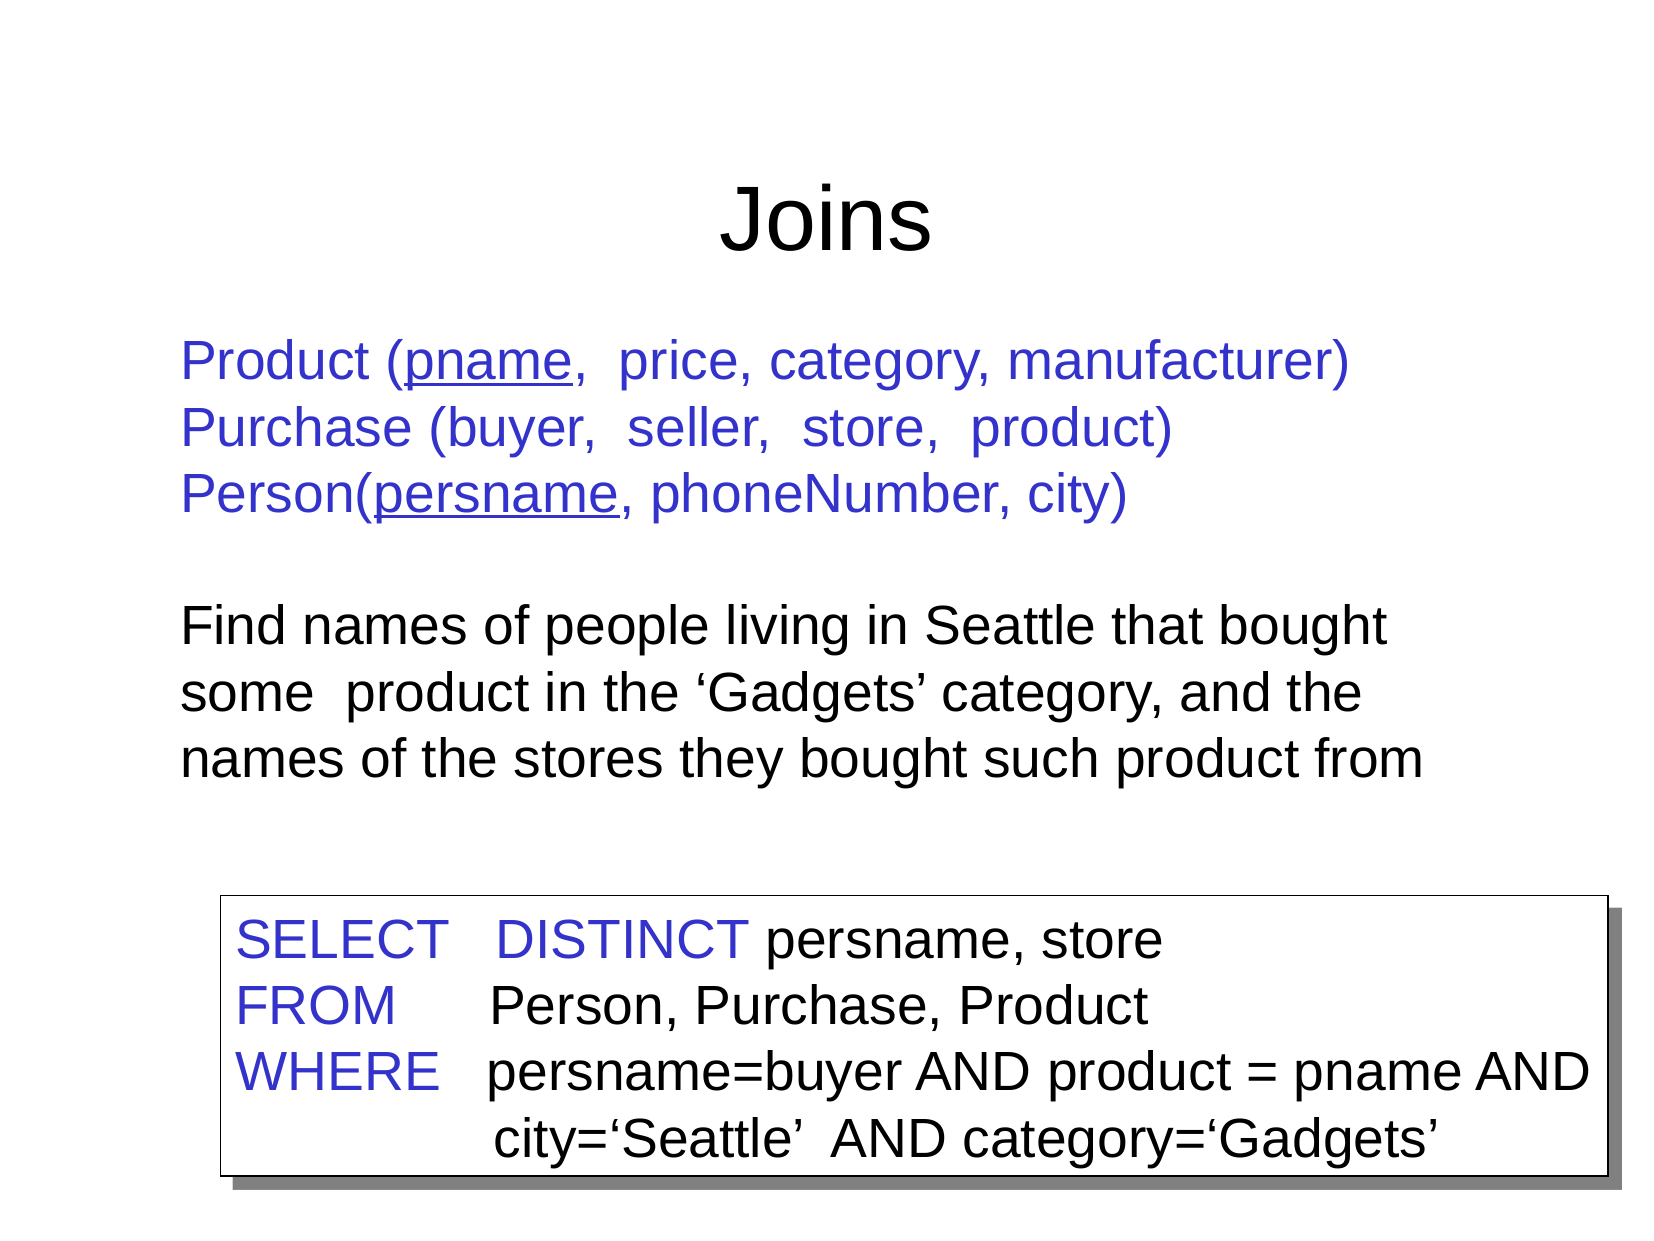

# Joins
Product (pname, price, category, manufacturer)
Purchase (buyer, seller, store, product)
Person(persname, phoneNumber, city)
Find names of people living in Seattle that bought some product in the ‘Gadgets’ category, and the names of the stores they bought such product from
SELECT DISTINCT persname, store
FROM Person, Purchase, Product
WHERE persname=buyer AND product = pname AND
 city=‘Seattle’ AND category=‘Gadgets’
39